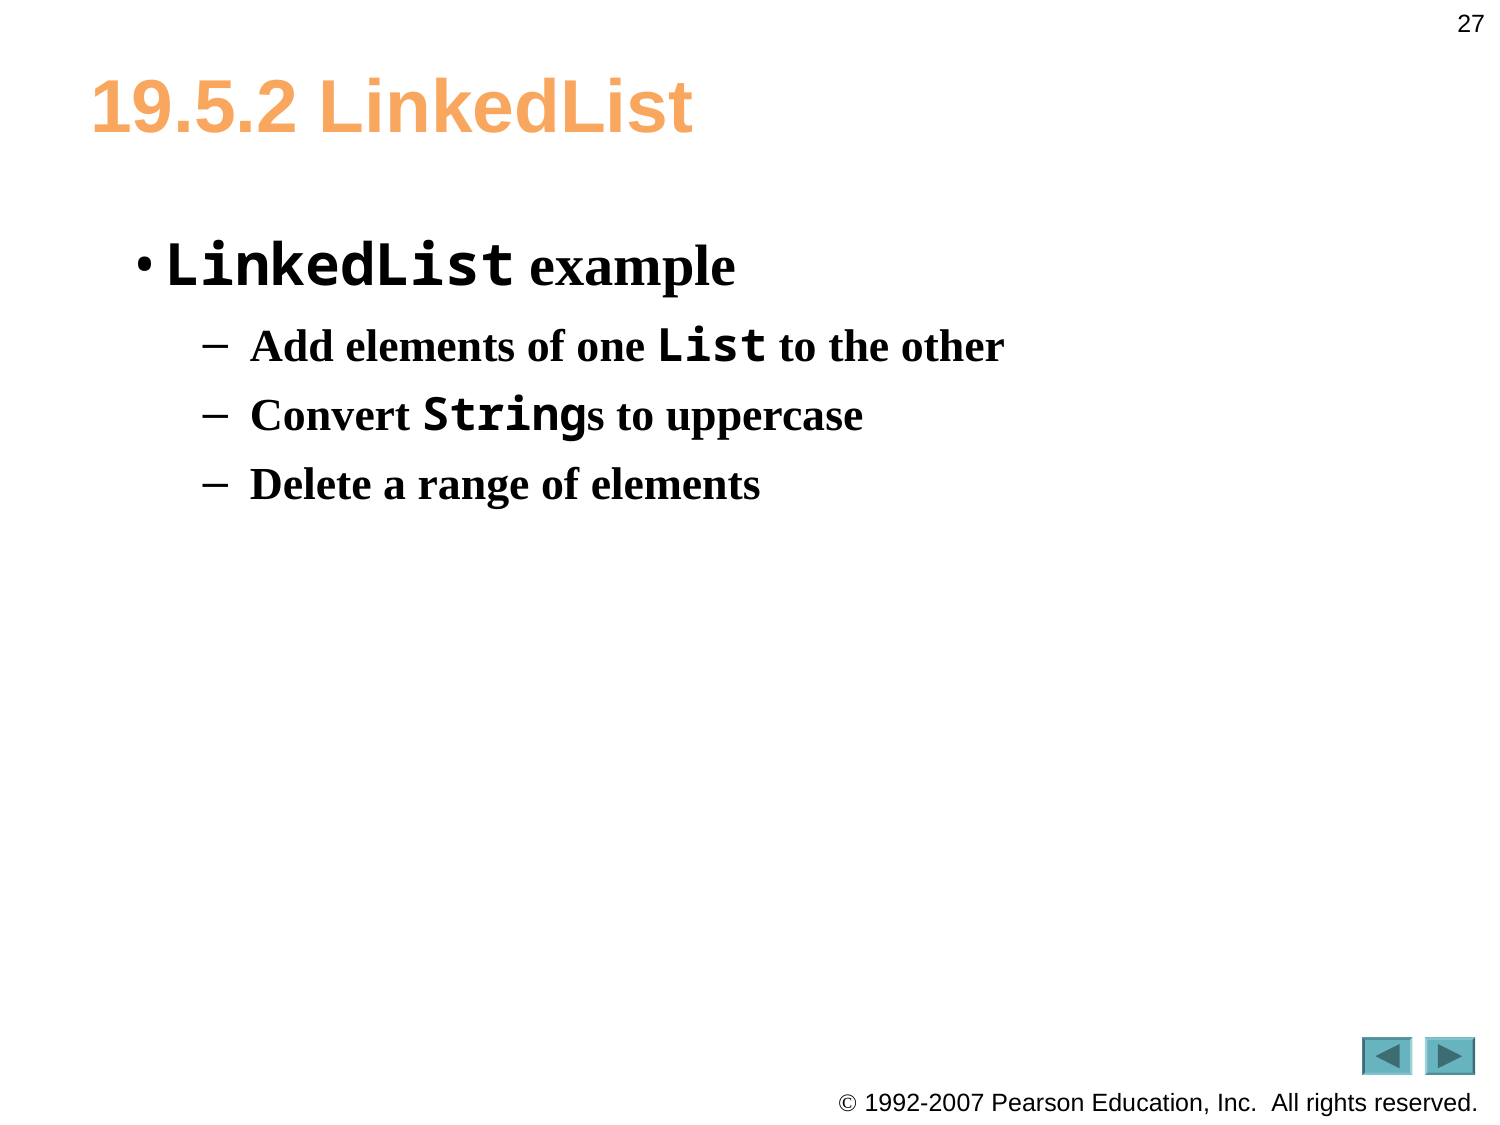

# 19.5.2 LinkedList
LinkedList example
Add elements of one List to the other
Convert Strings to uppercase
Delete a range of elements